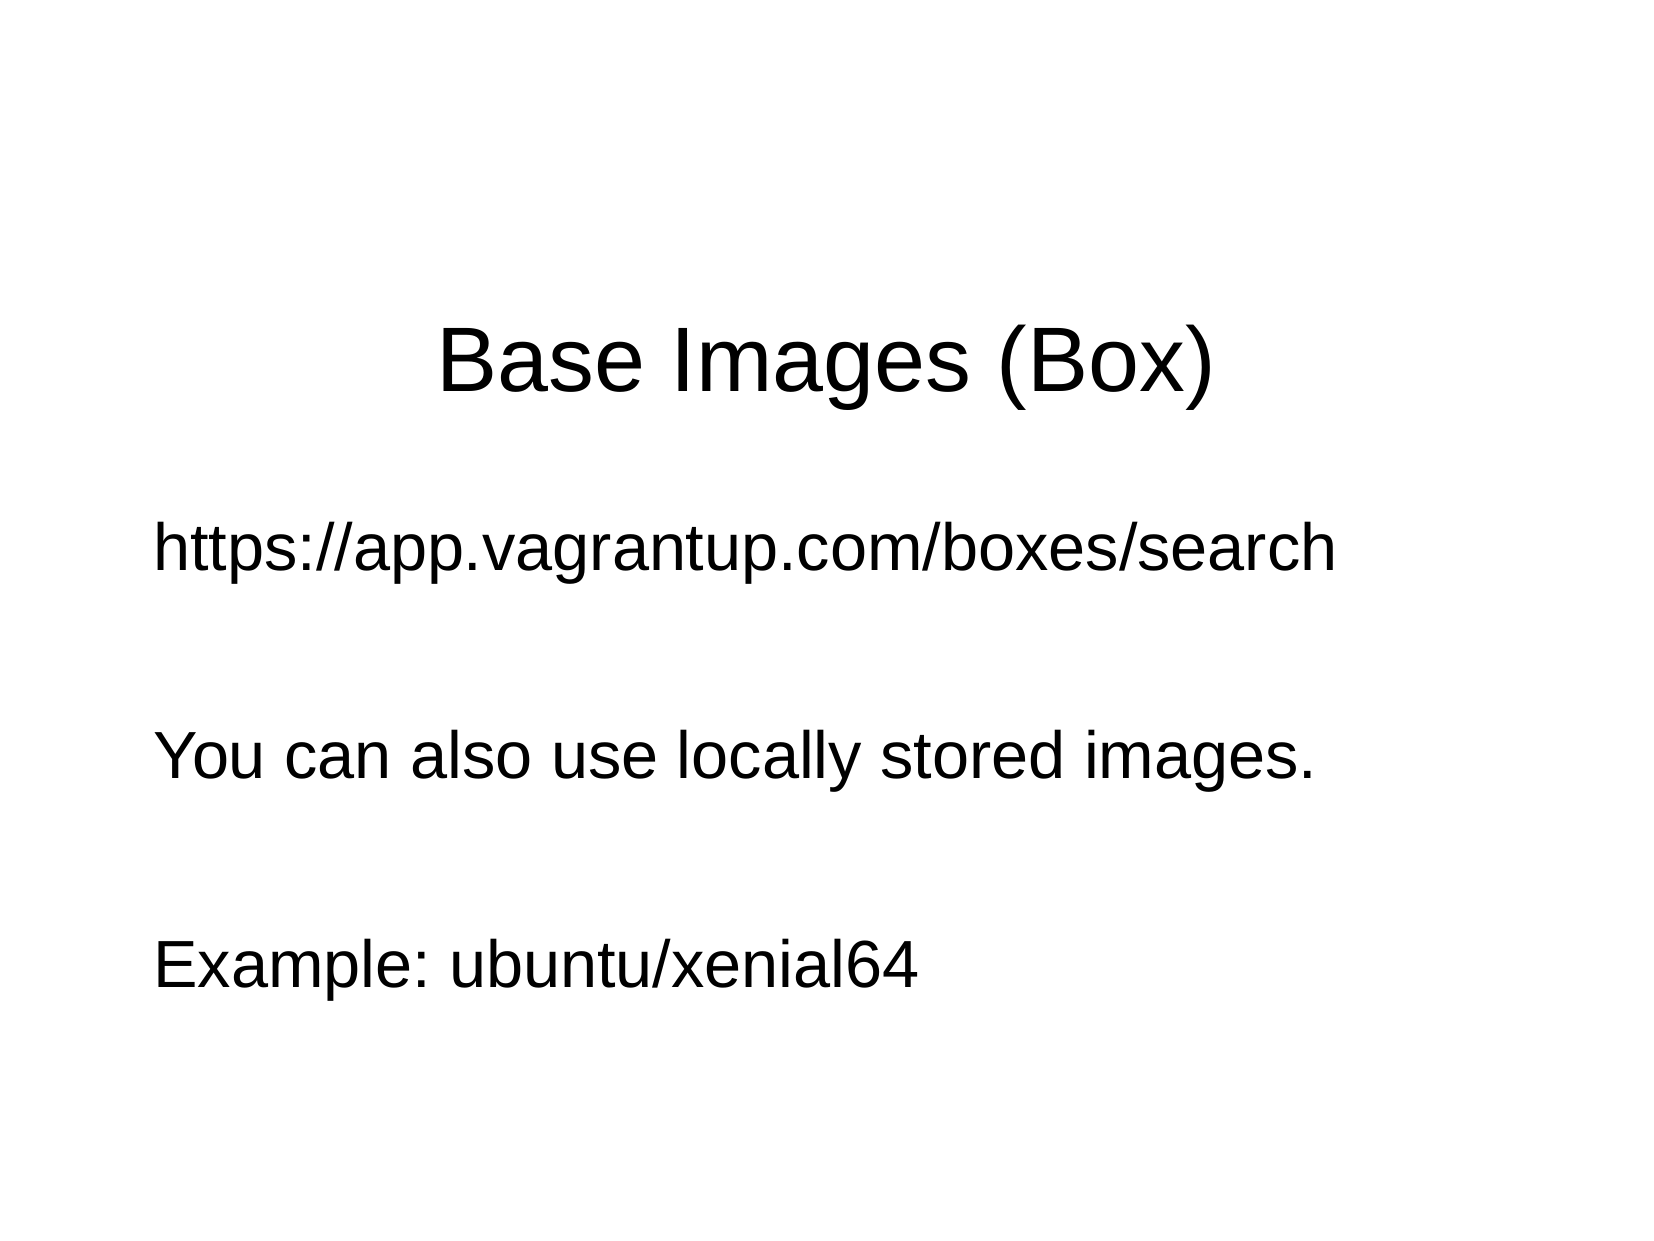

# Base Images (Box)
https://app.vagrantup.com/boxes/search
You can also use locally stored images.
Example: ubuntu/xenial64